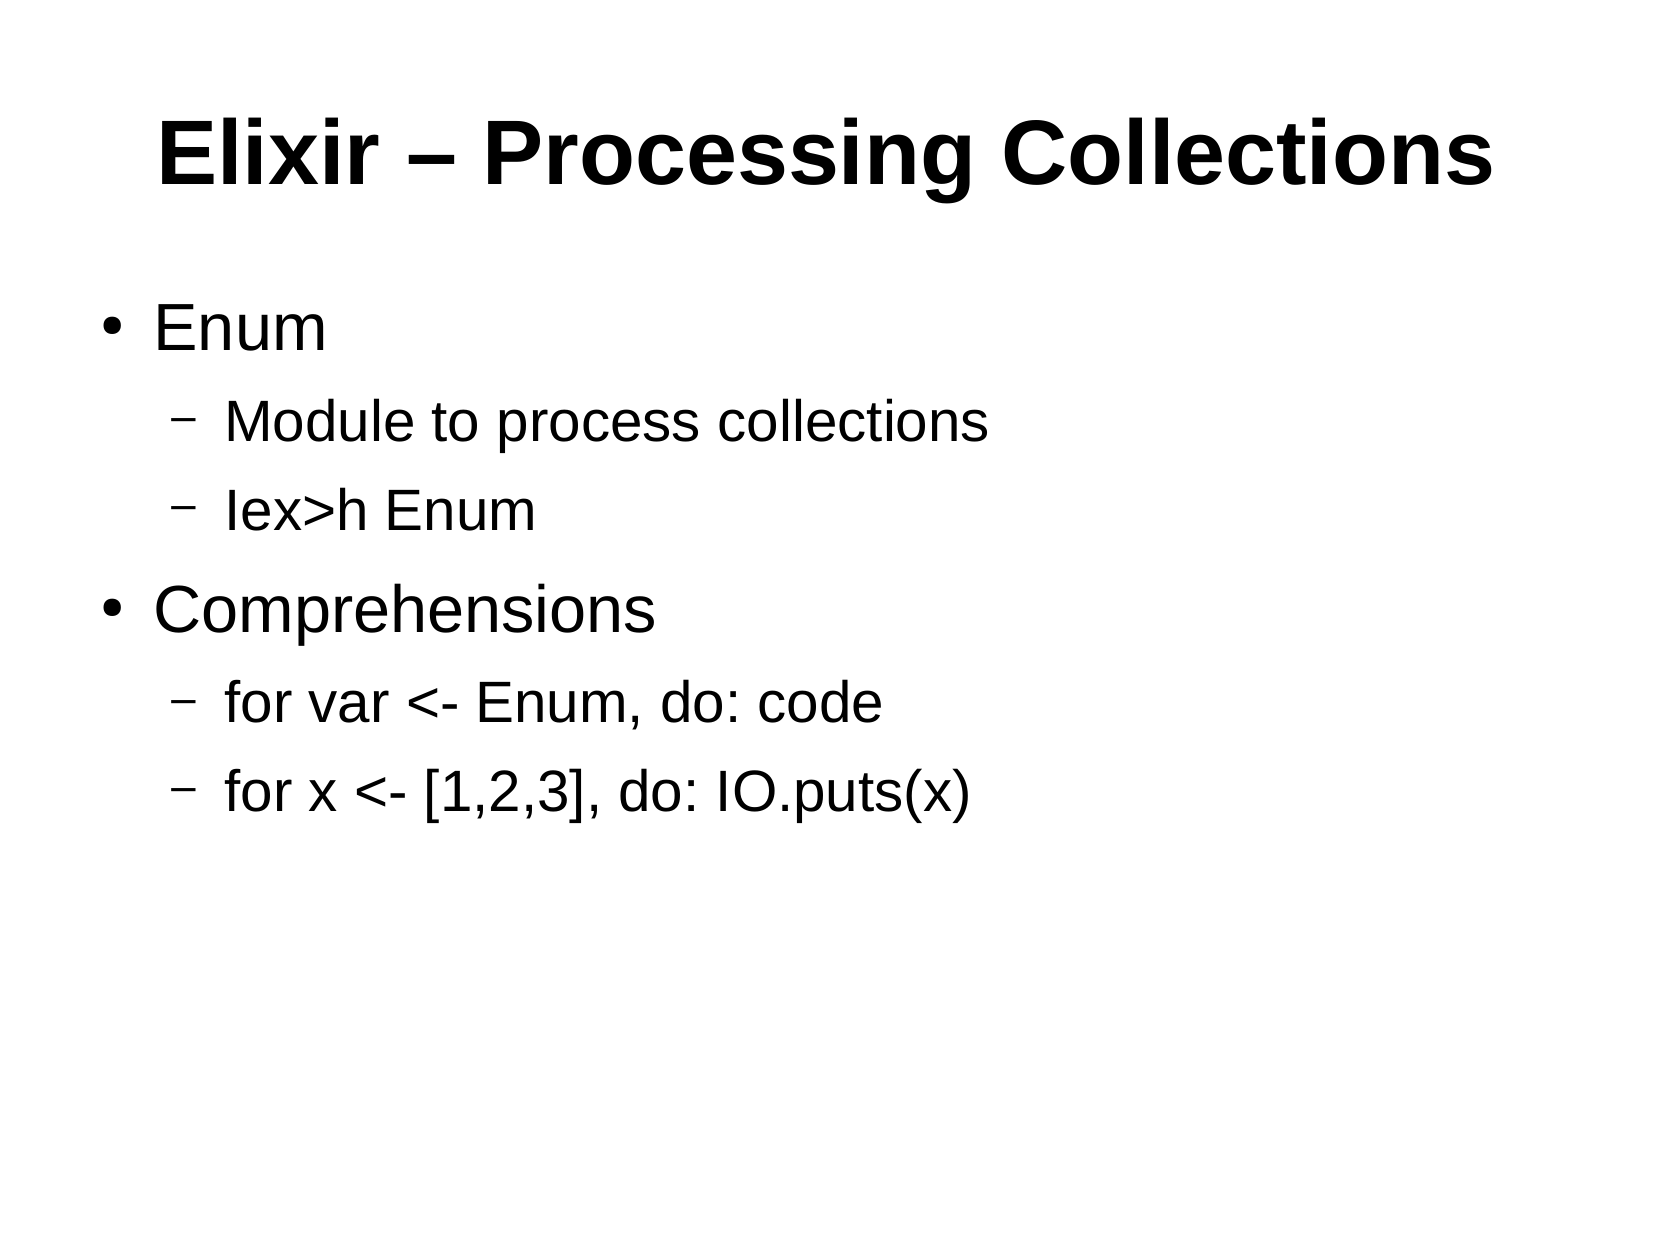

# Elixir – Processing Collections
Enum
Module to process collections
Iex>h Enum
Comprehensions
for var <- Enum, do: code
for x <- [1,2,3], do: IO.puts(x)